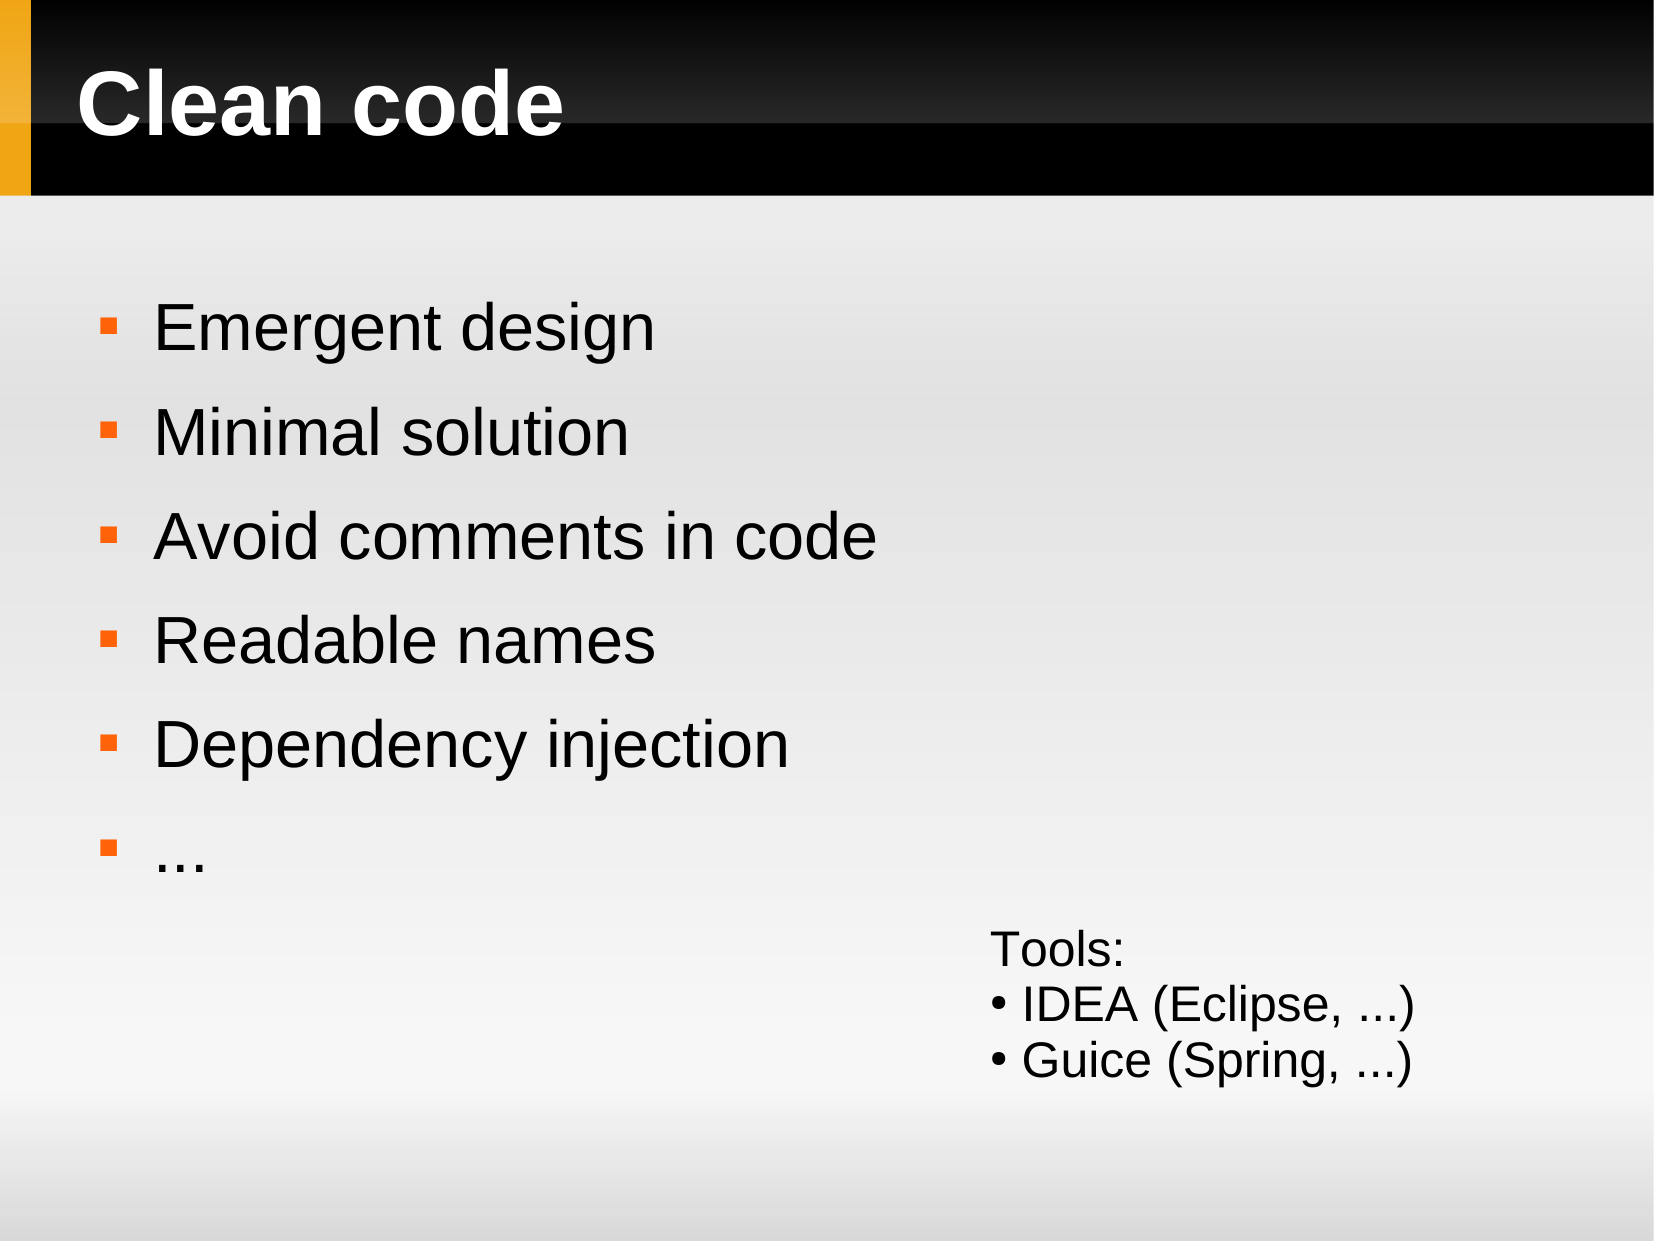

# Clean code
Emergent design
Minimal solution
Avoid comments in code
Readable names
Dependency injection
...
Tools:
 IDEA (Eclipse, ...)
 Guice (Spring, ...)